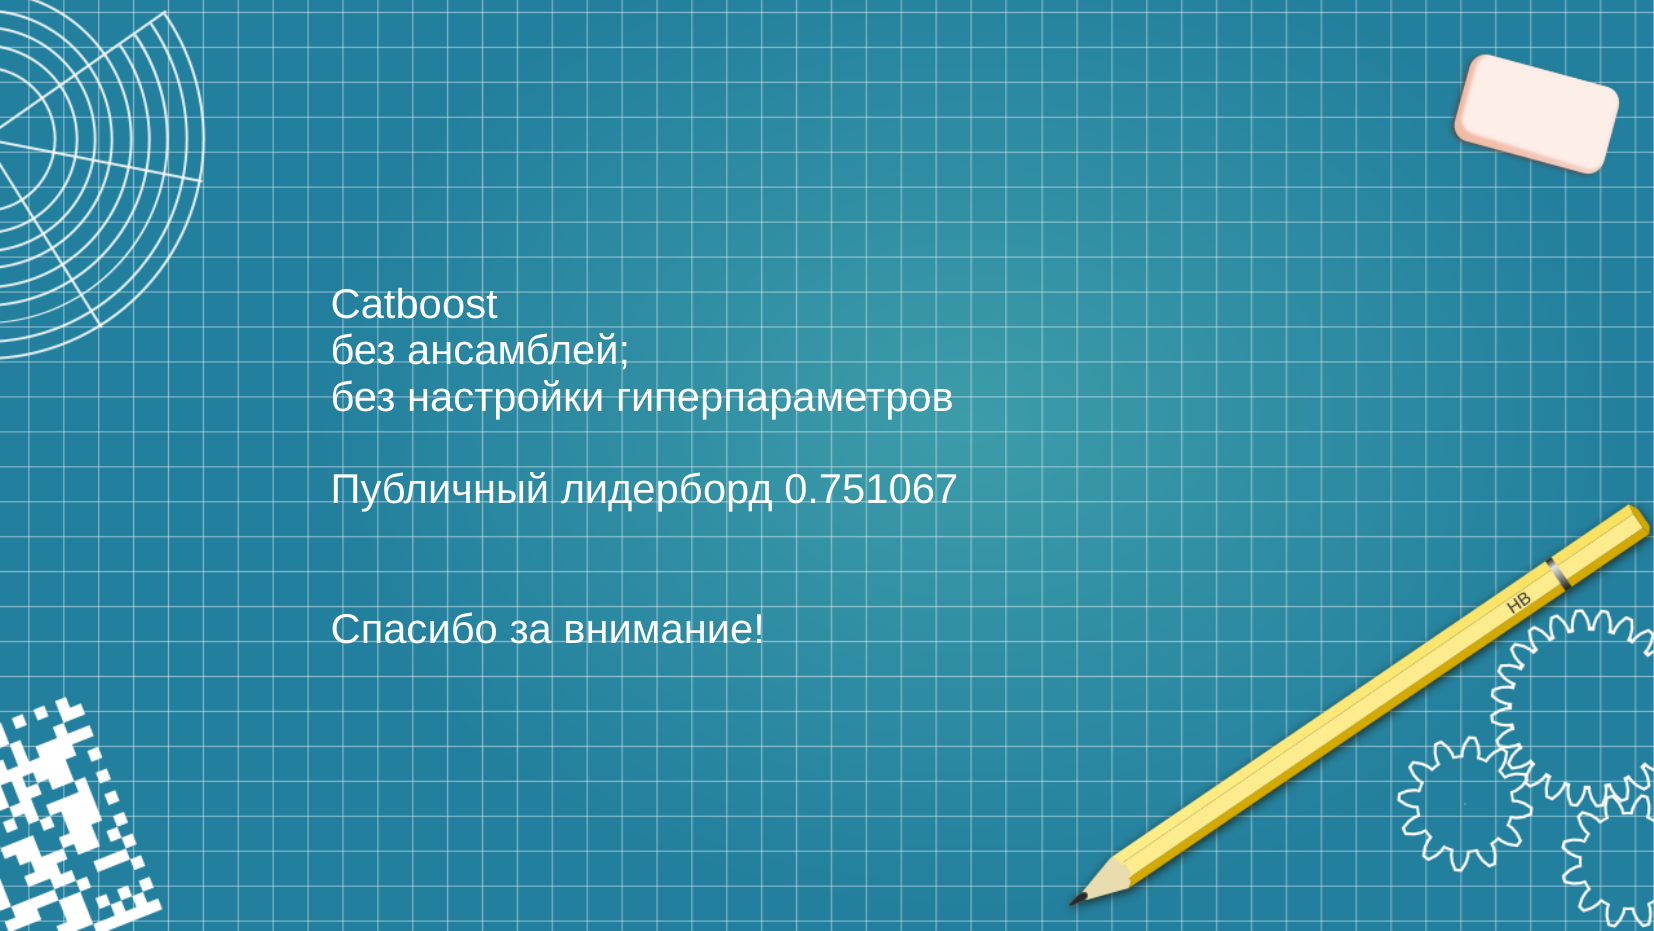

# Catboost без ансамблей; без настройки гиперпараметров Публичный лидерборд 0.751067 Спасибо за внимание!